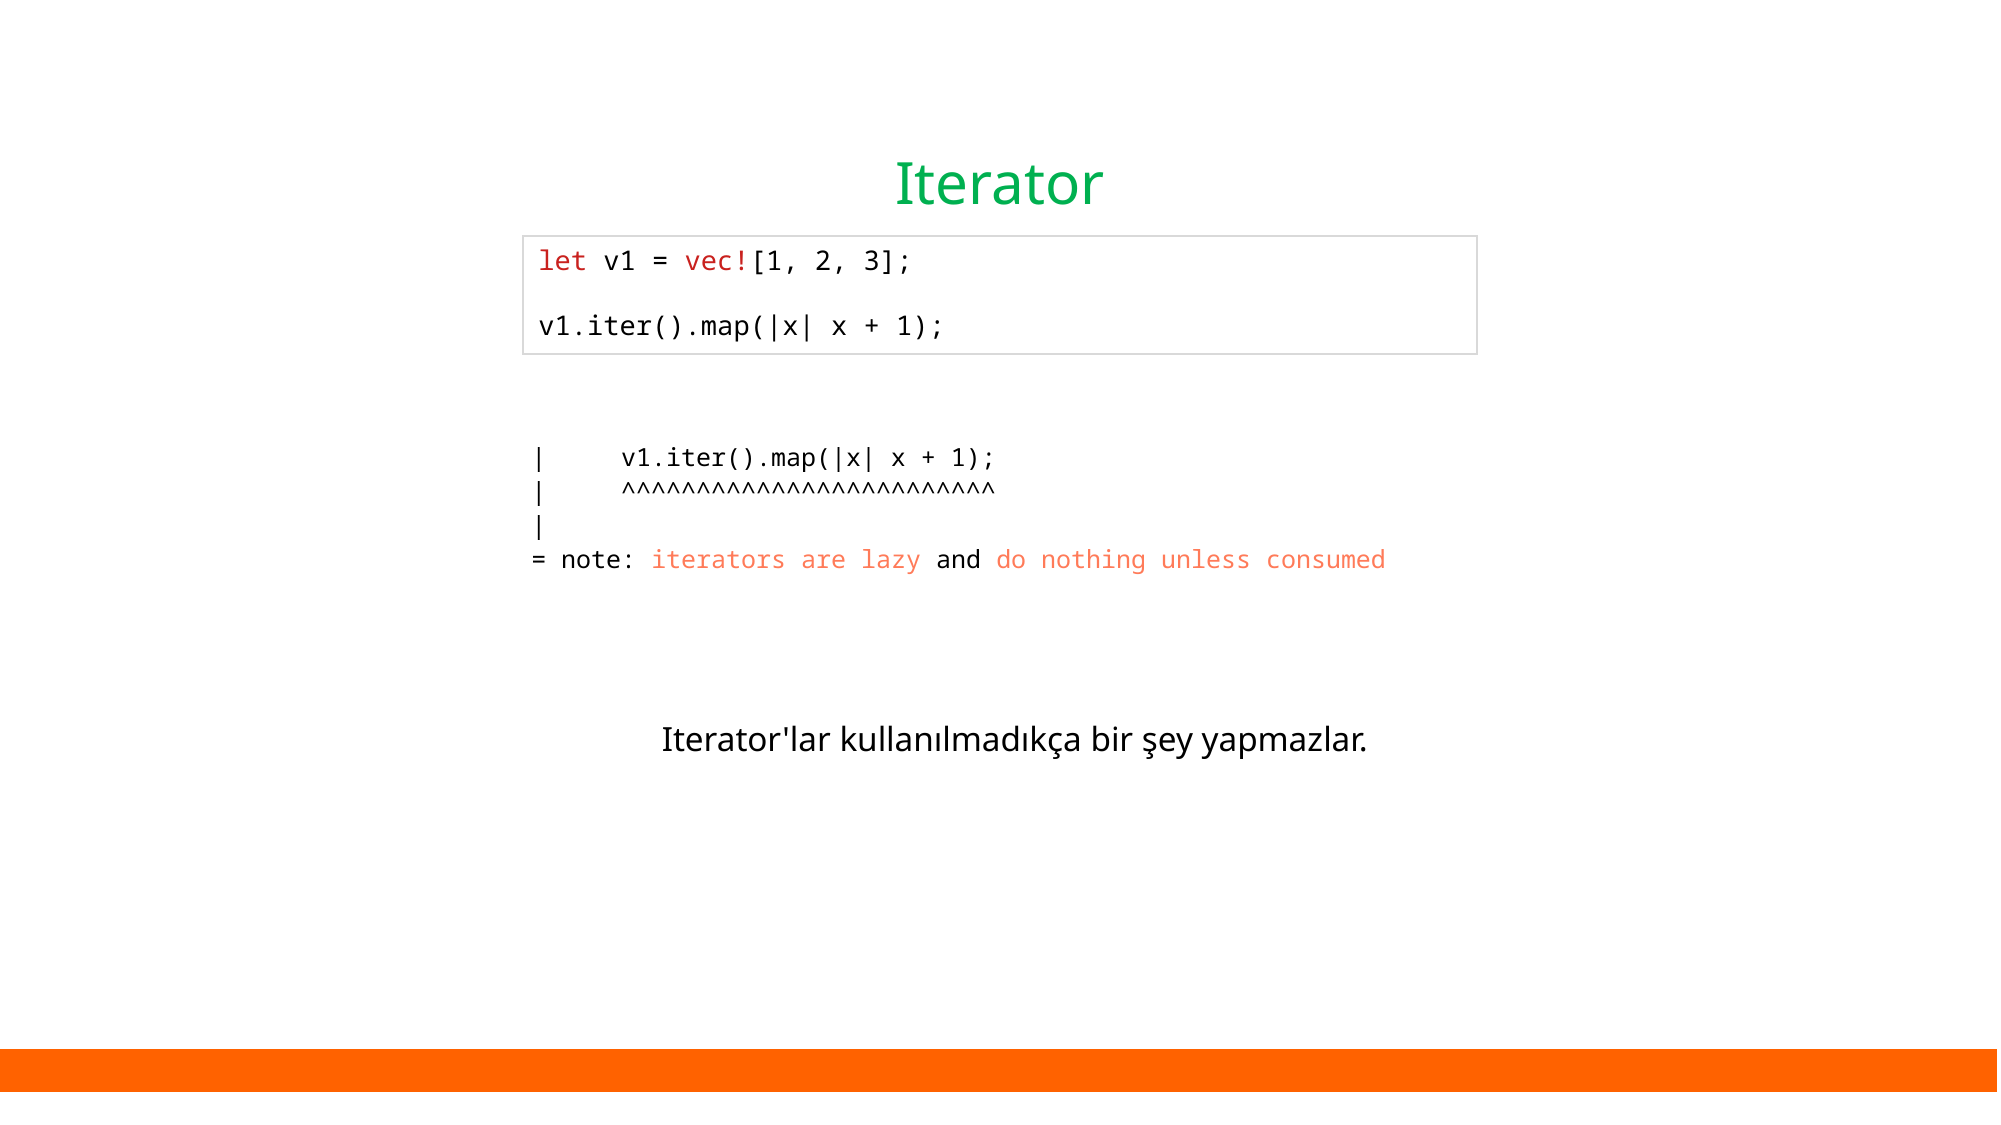

# Iterator
let v1 = vec![1, 2, 3];
v1.iter().map(|x| x + 1);
| v1.iter().map(|x| x + 1);
| ^^^^^^^^^^^^^^^^^^^^^^^^^
|
= note: iterators are lazy and do nothing unless consumed
Iterator'lar kullanılmadıkça bir şey yapmazlar.